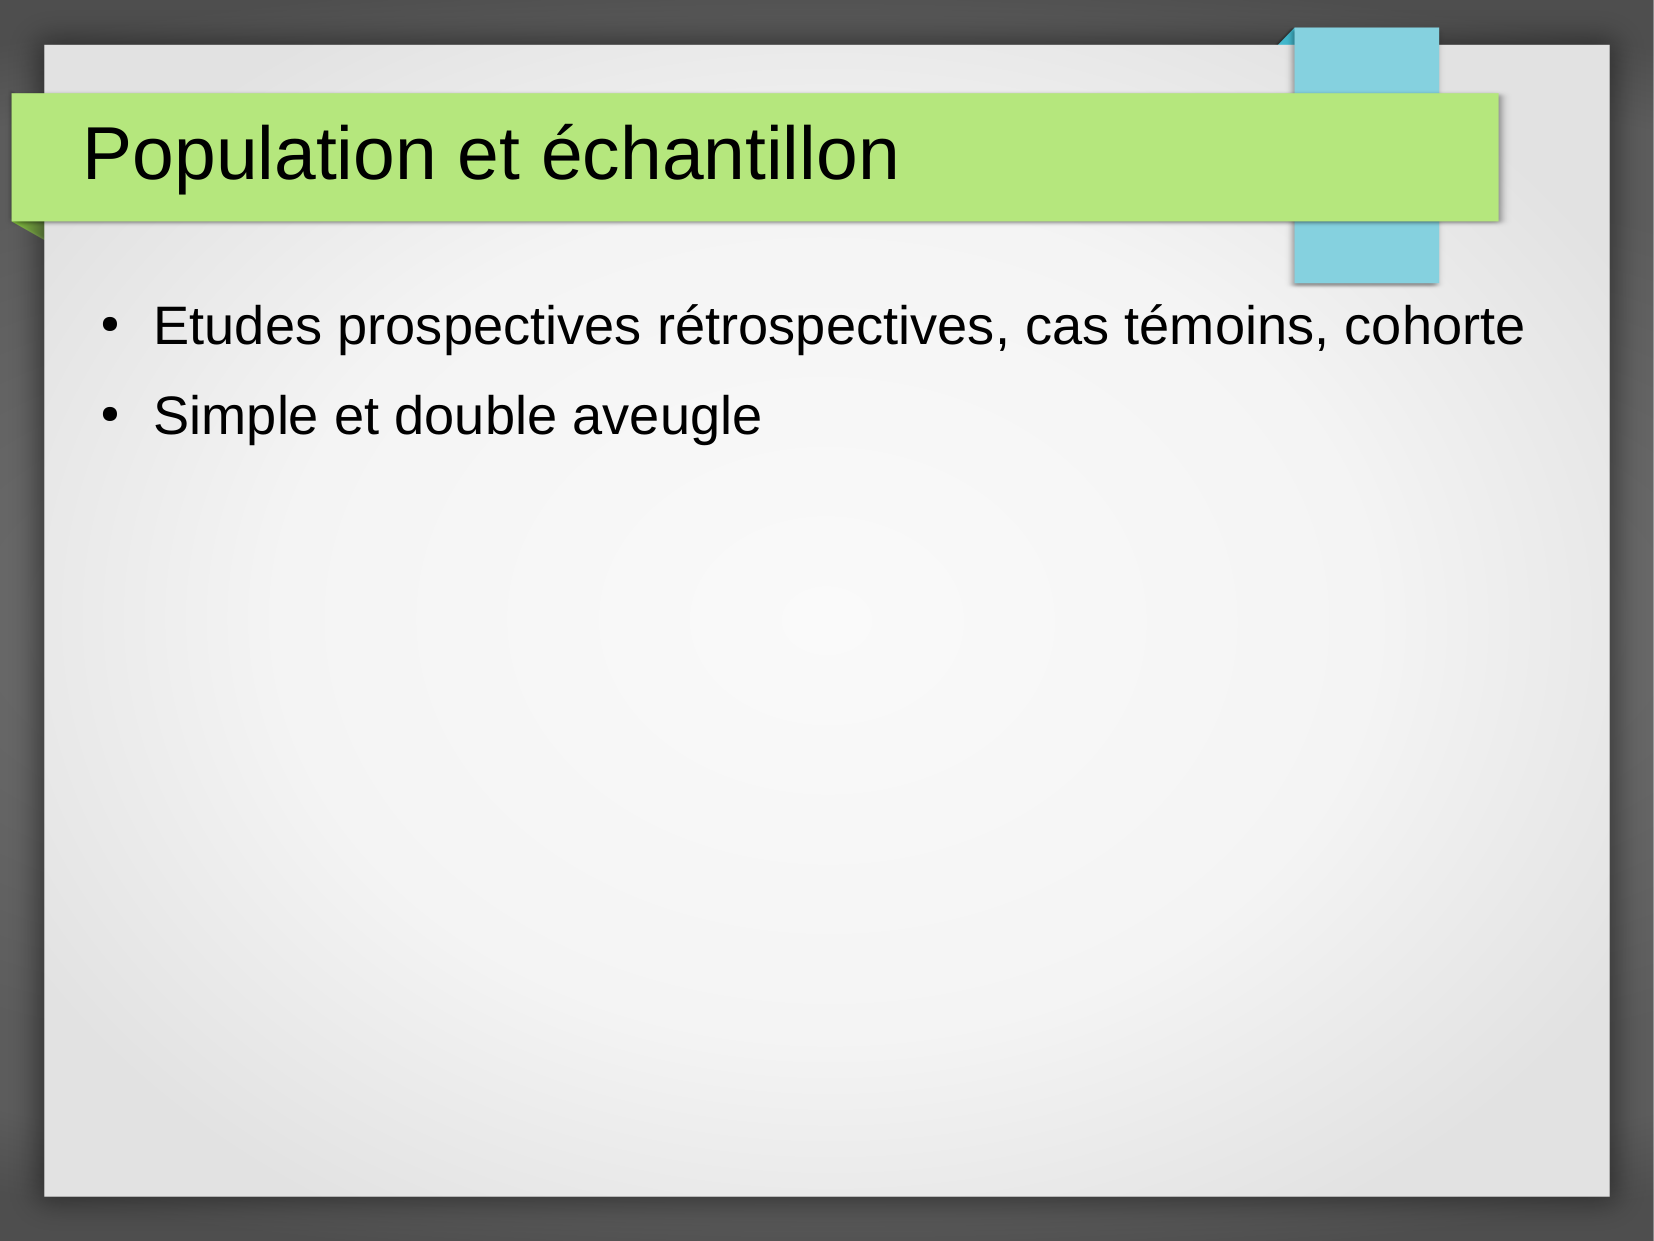

# Population et échantillon
Etudes prospectives rétrospectives, cas témoins, cohorte
Simple et double aveugle